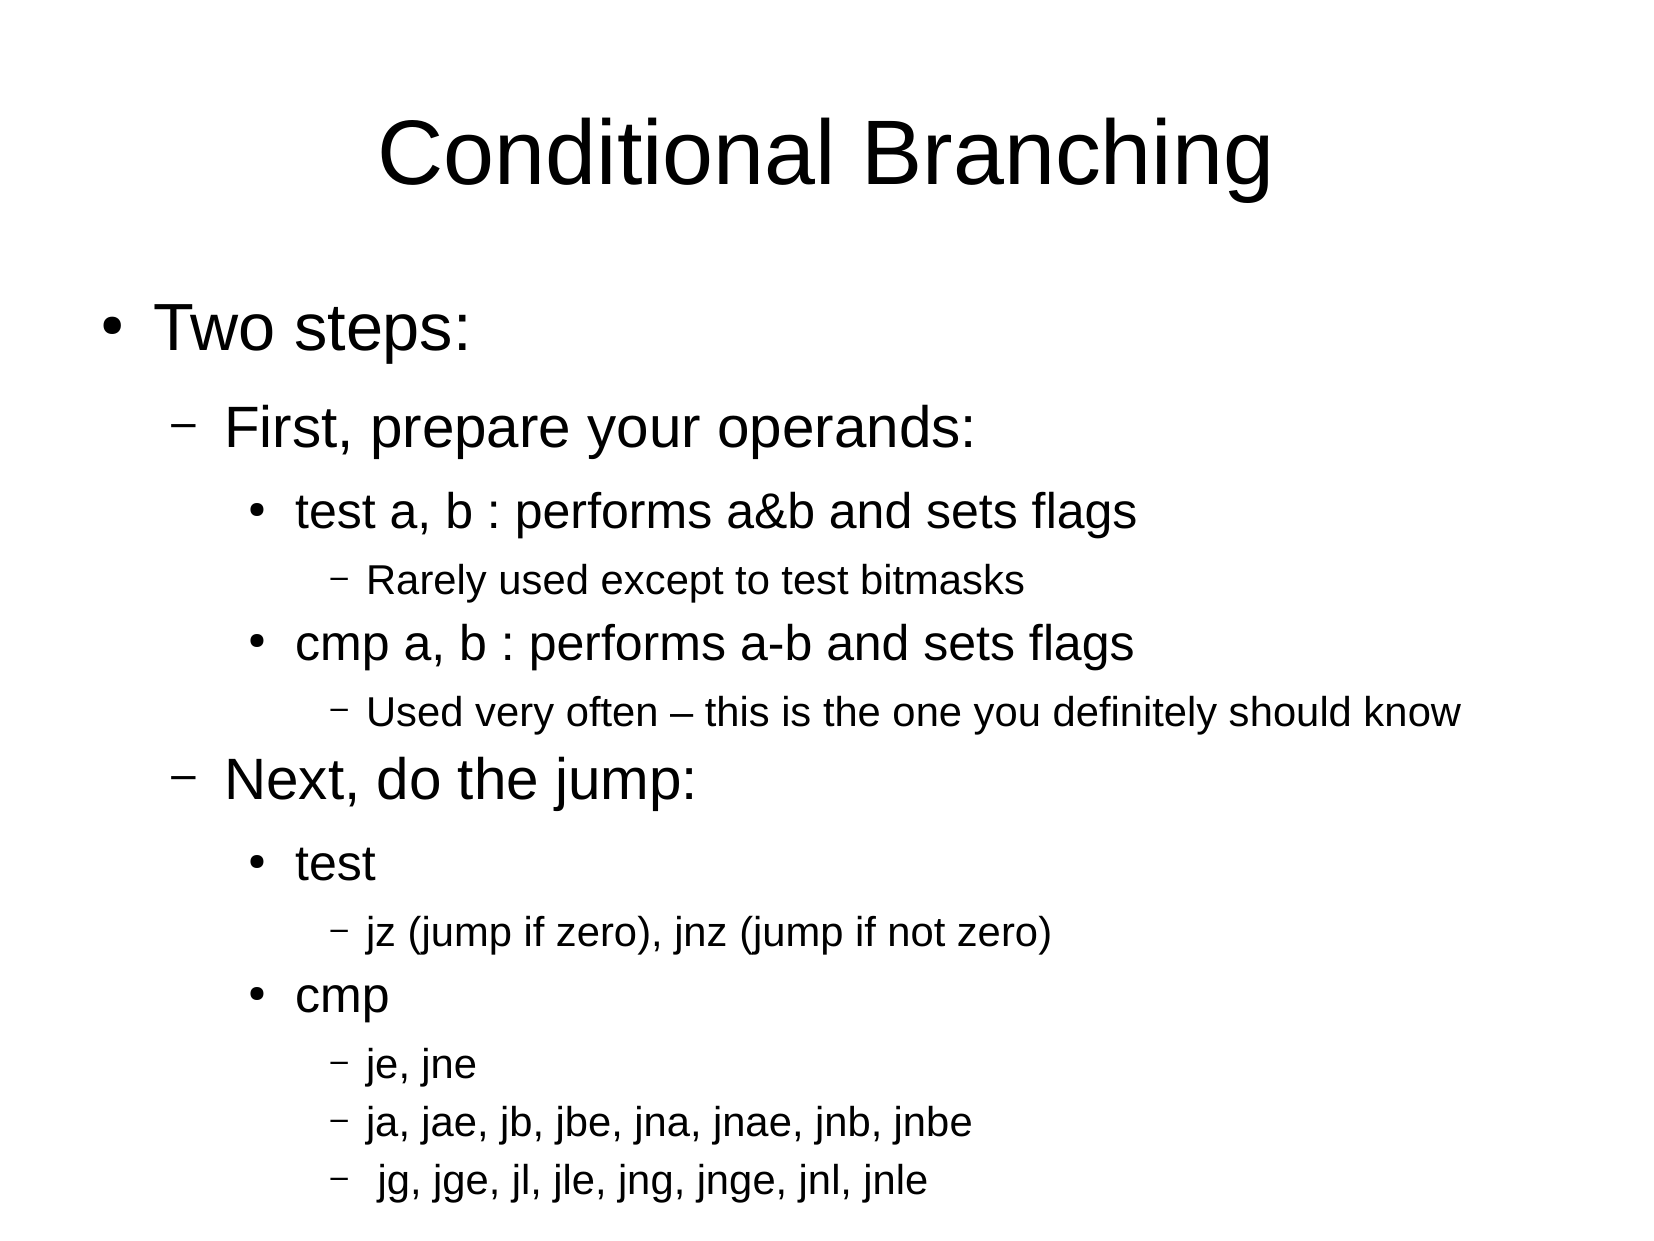

# Conditional Branching
Two steps:
First, prepare your operands:
test a, b : performs a&b and sets flags
Rarely used except to test bitmasks
cmp a, b : performs a-b and sets flags
Used very often – this is the one you definitely should know
Next, do the jump:
test
jz (jump if zero), jnz (jump if not zero)
cmp
je, jne
ja, jae, jb, jbe, jna, jnae, jnb, jnbe
 jg, jge, jl, jle, jng, jnge, jnl, jnle